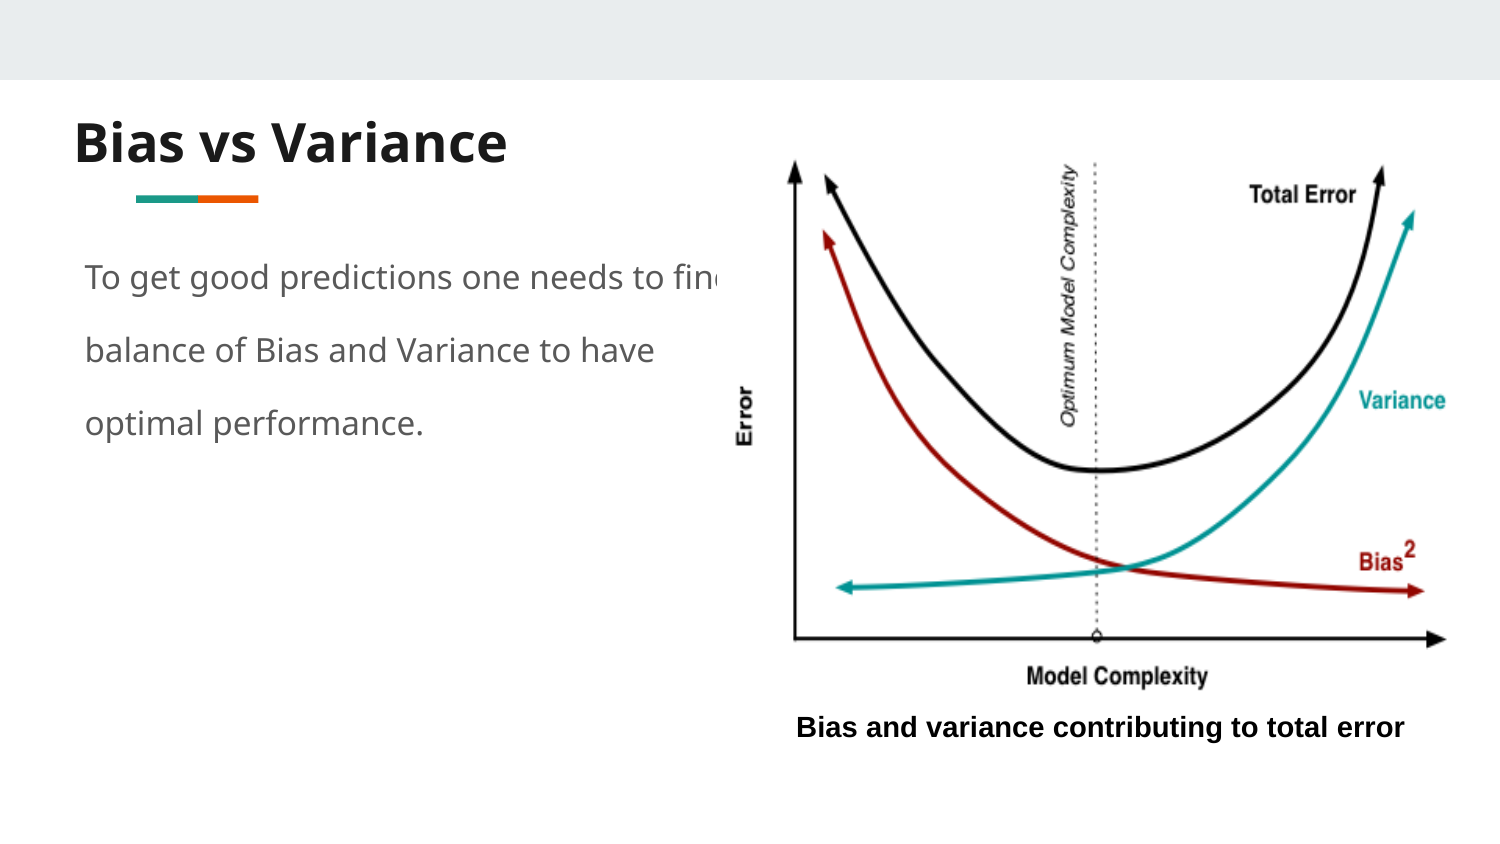

# Bias vs Variance
Bias and variance contributing to total error
To get good predictions one needs to find a
balance of Bias and Variance to have
optimal performance.